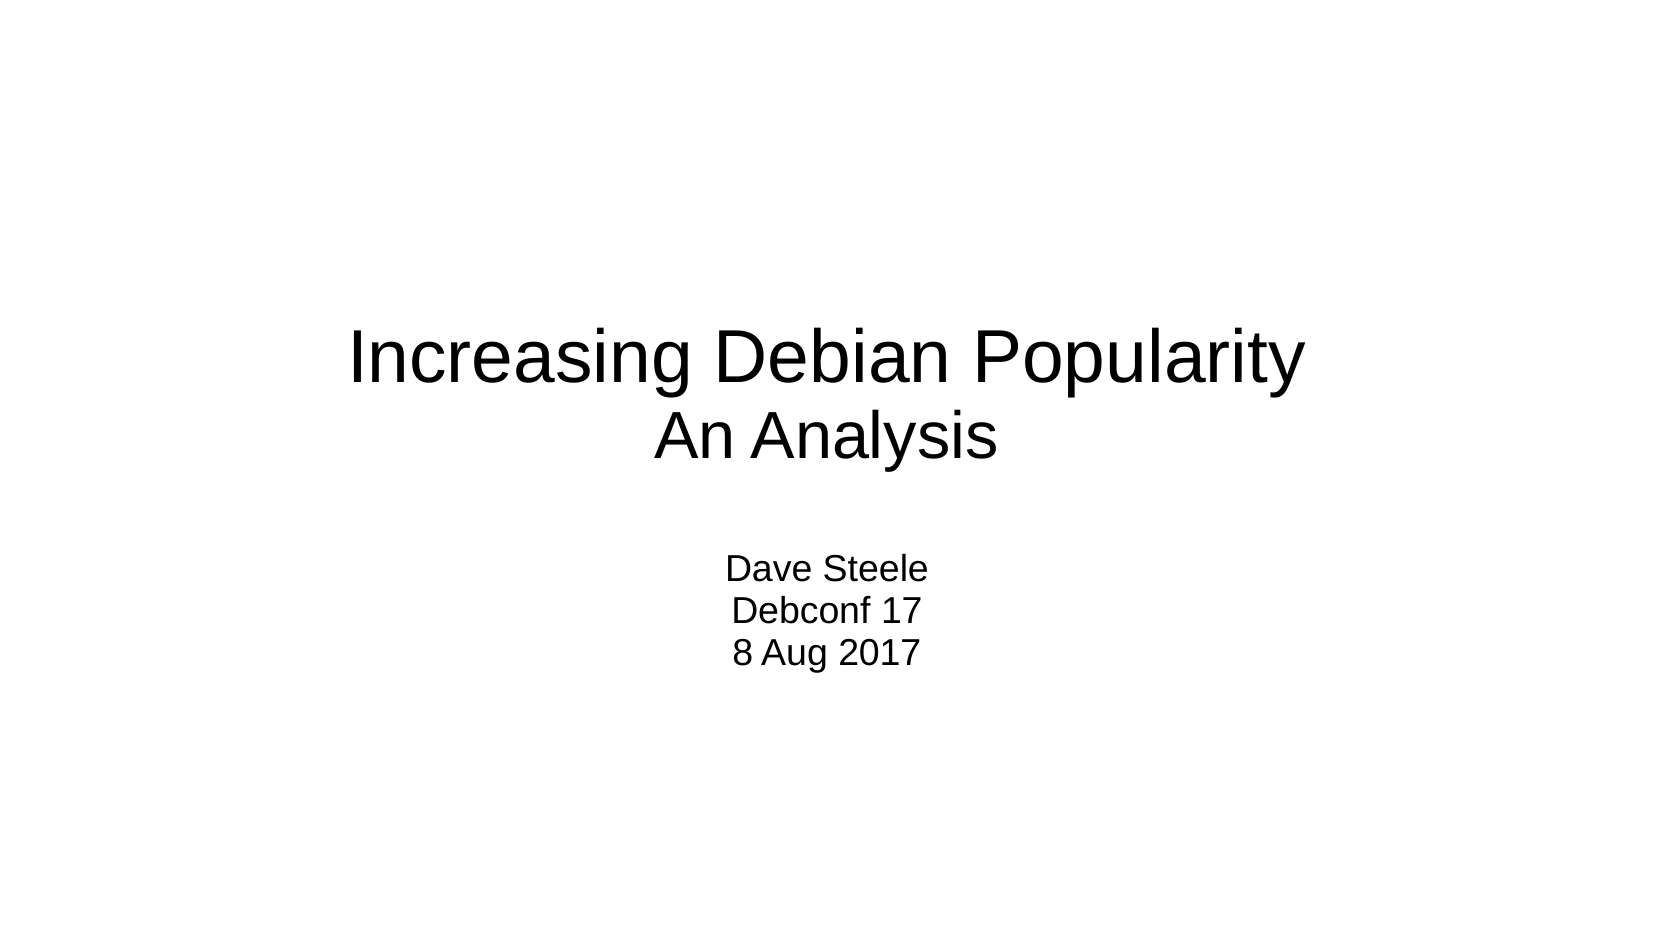

#
Increasing Debian Popularity
An Analysis
Dave Steele
Debconf 17
8 Aug 2017